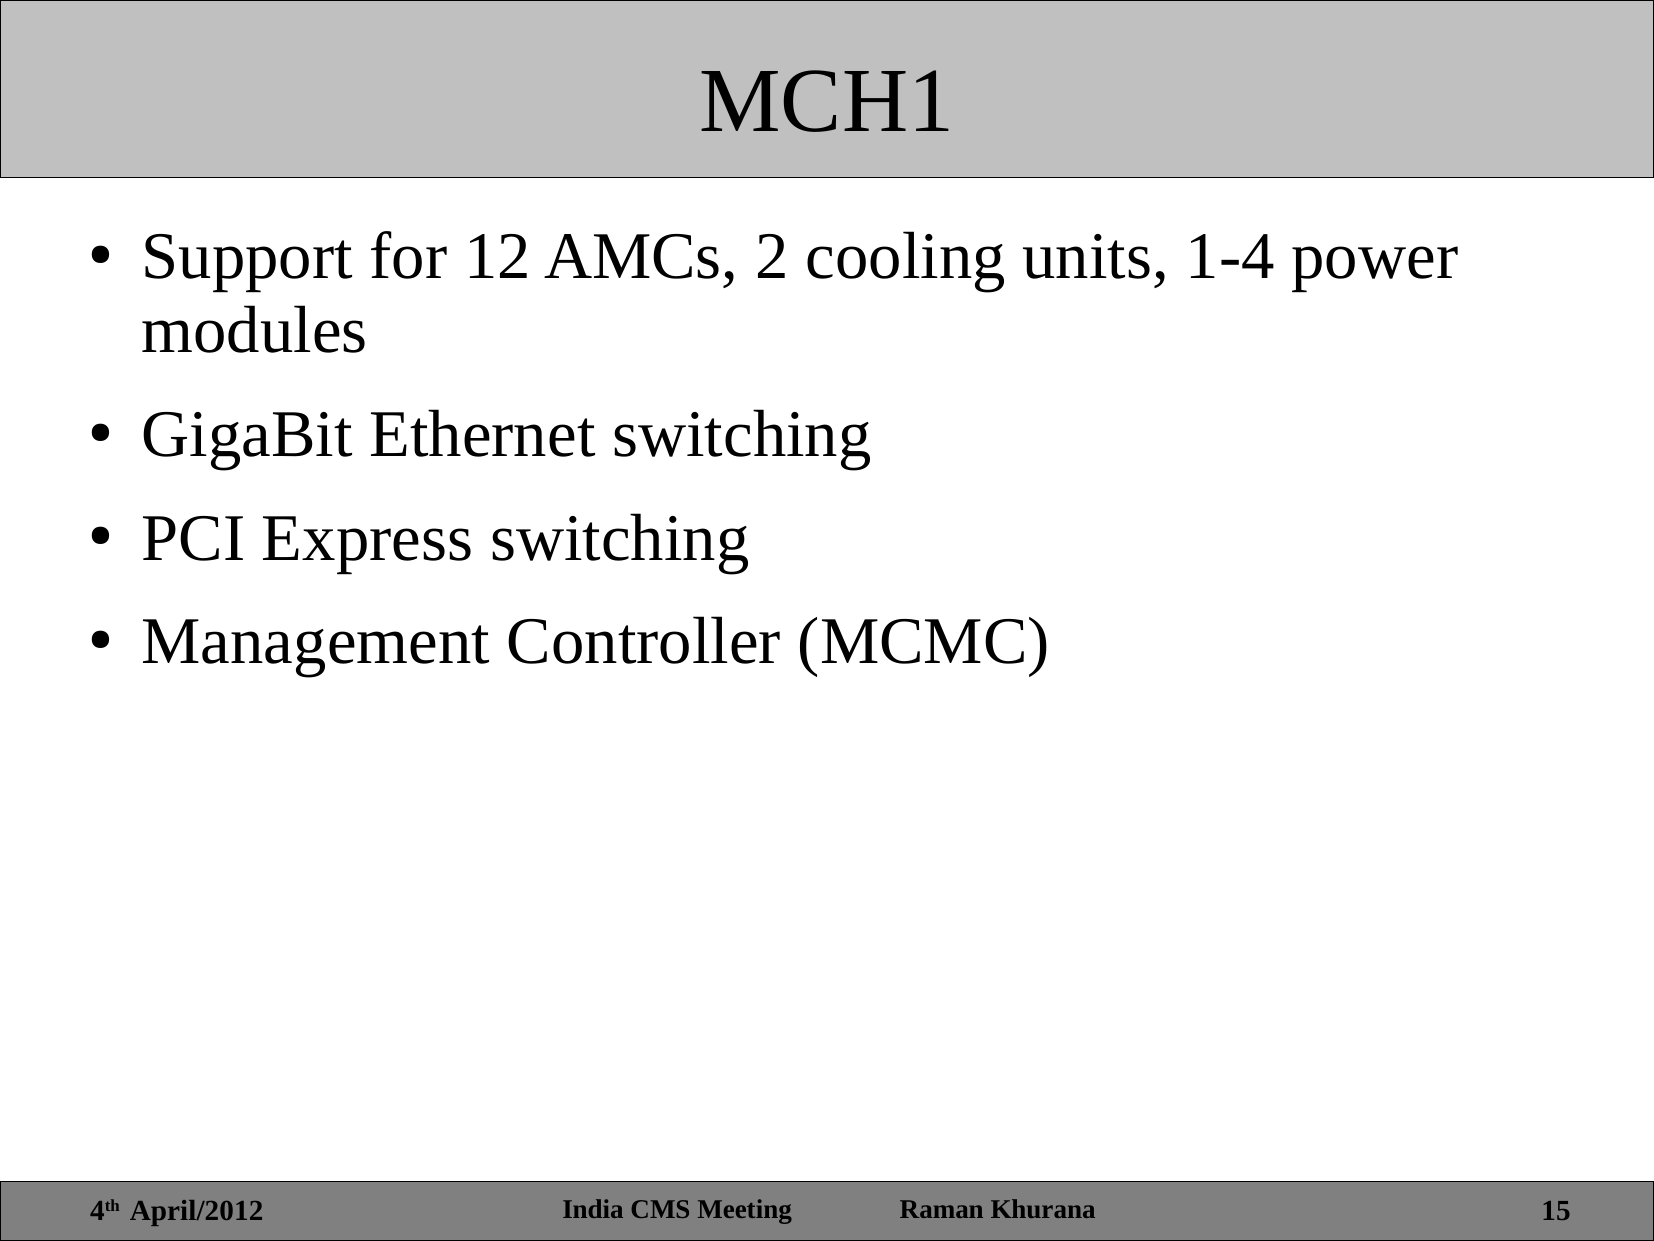

# MCH1
Support for 12 AMCs, 2 cooling units, 1-4 power modules
GigaBit Ethernet switching
PCI Express switching
Management Controller (MCMC)
15